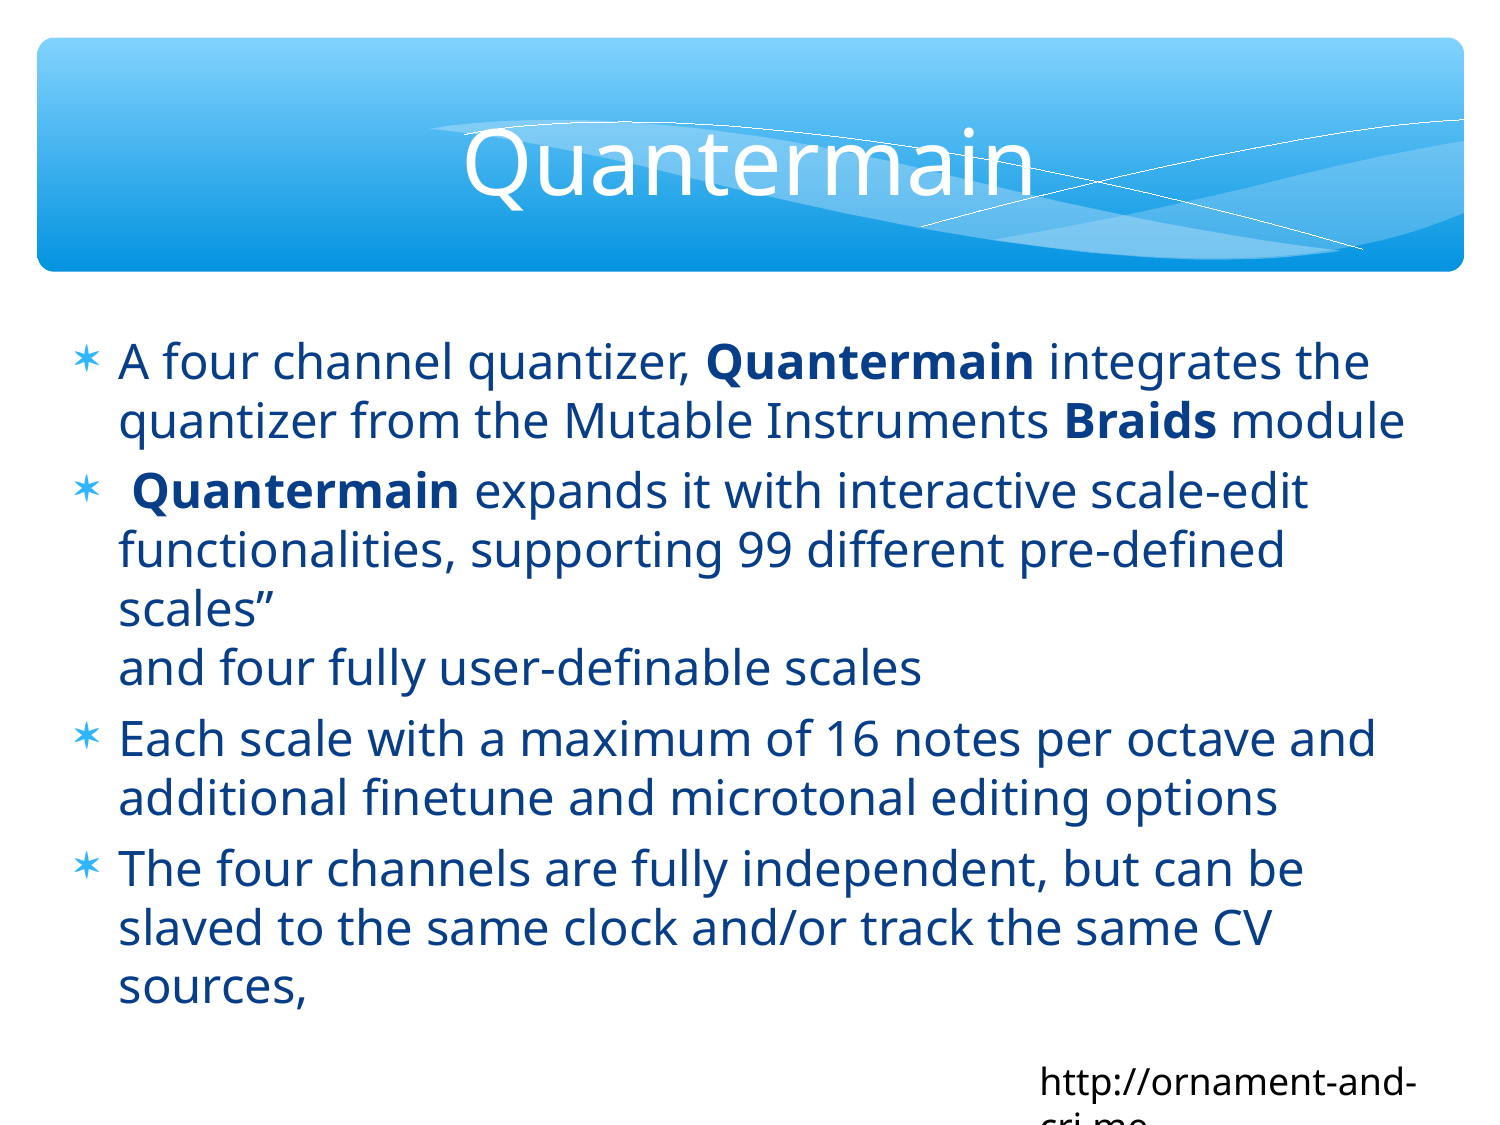

# Quantermain
A four channel quantizer, Quantermain integrates the quantizer from the Mutable Instruments Braids module
 Quantermain expands it with interactive scale-edit functionalities, supporting 99 different pre-defined scales”
and four fully user-definable scales
Each scale with a maximum of 16 notes per octave and additional finetune and microtonal editing options
The four channels are fully independent, but can be slaved to the same clock and/or track the same CV sources,
http://ornament-and-cri.me